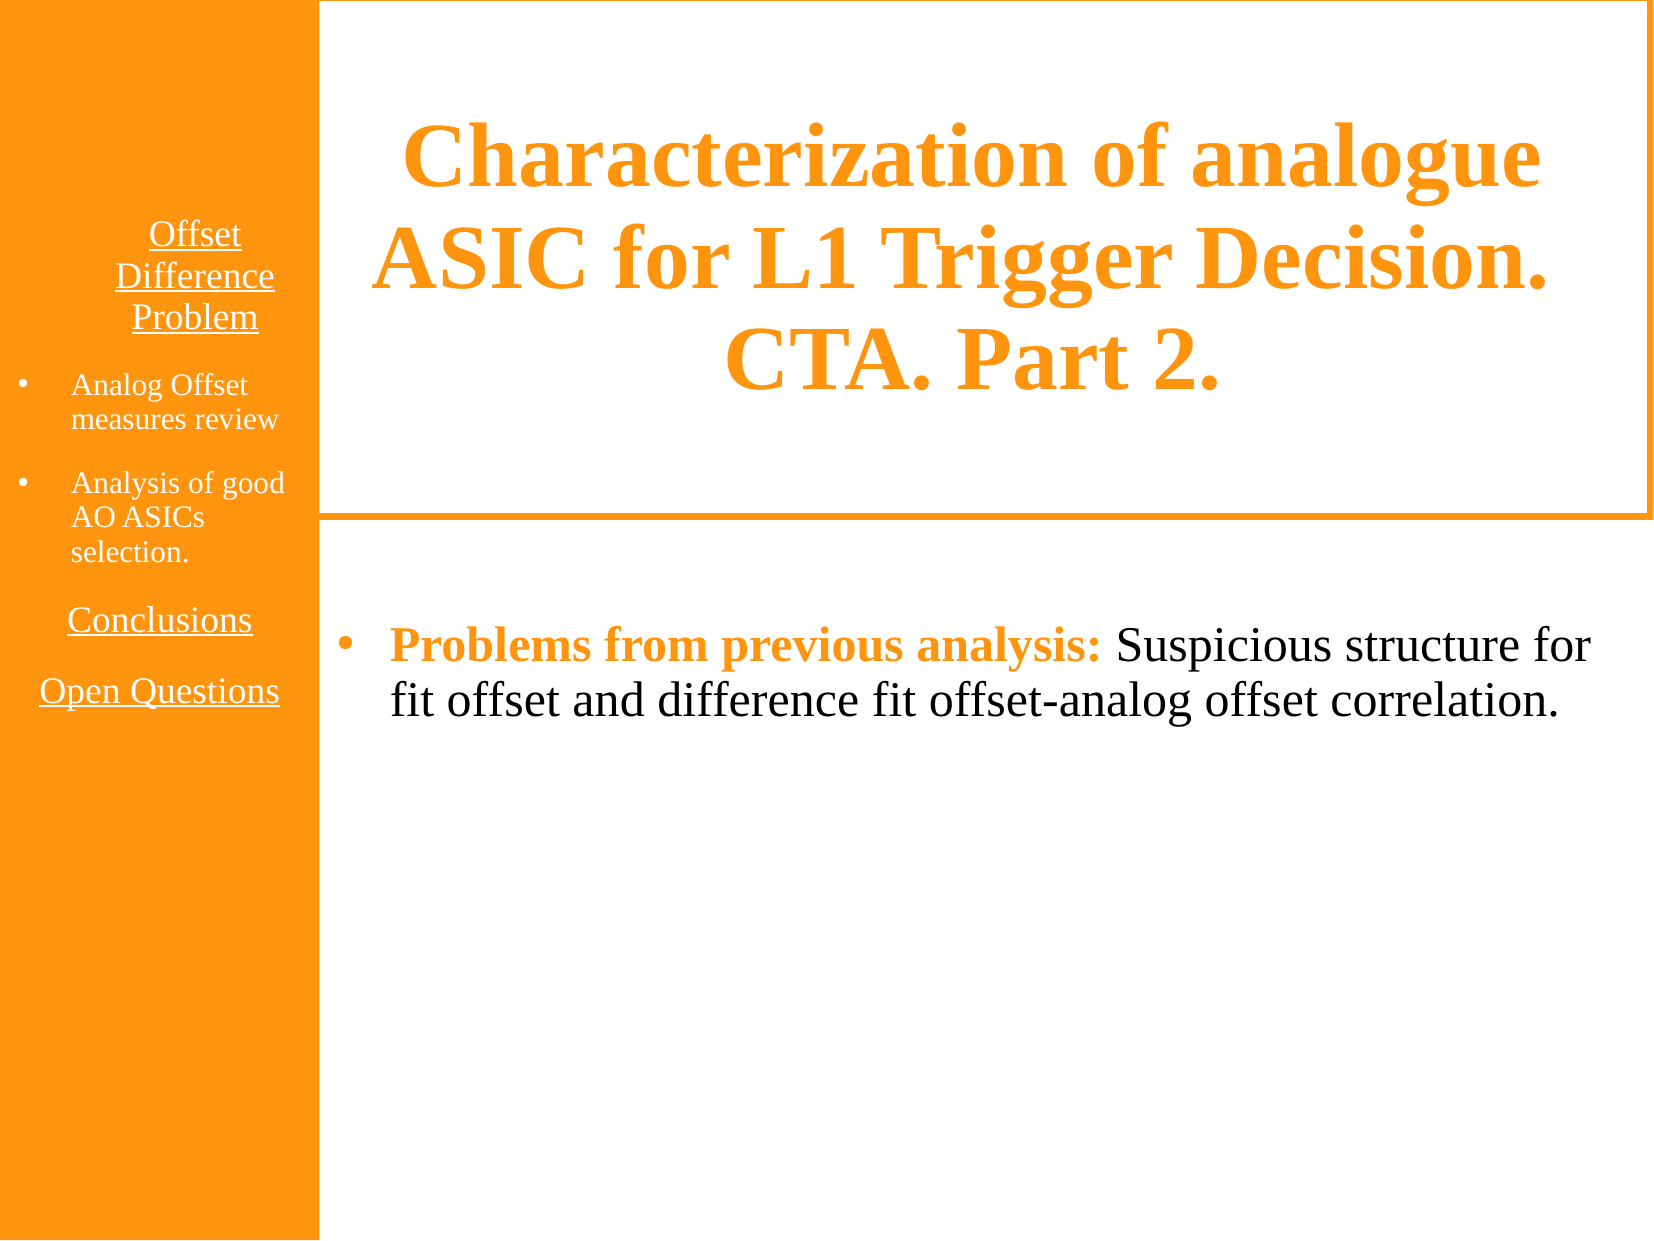

Offset Difference Problem
Analog Offset measures review
Analysis of good AO ASICs selection.
Conclusions
Open Questions
# Characterization of analogue ASIC for L1 Trigger Decision. CTA. Part 2.
Problems from previous analysis: Suspicious structure for fit offset and difference fit offset-analog offset correlation.